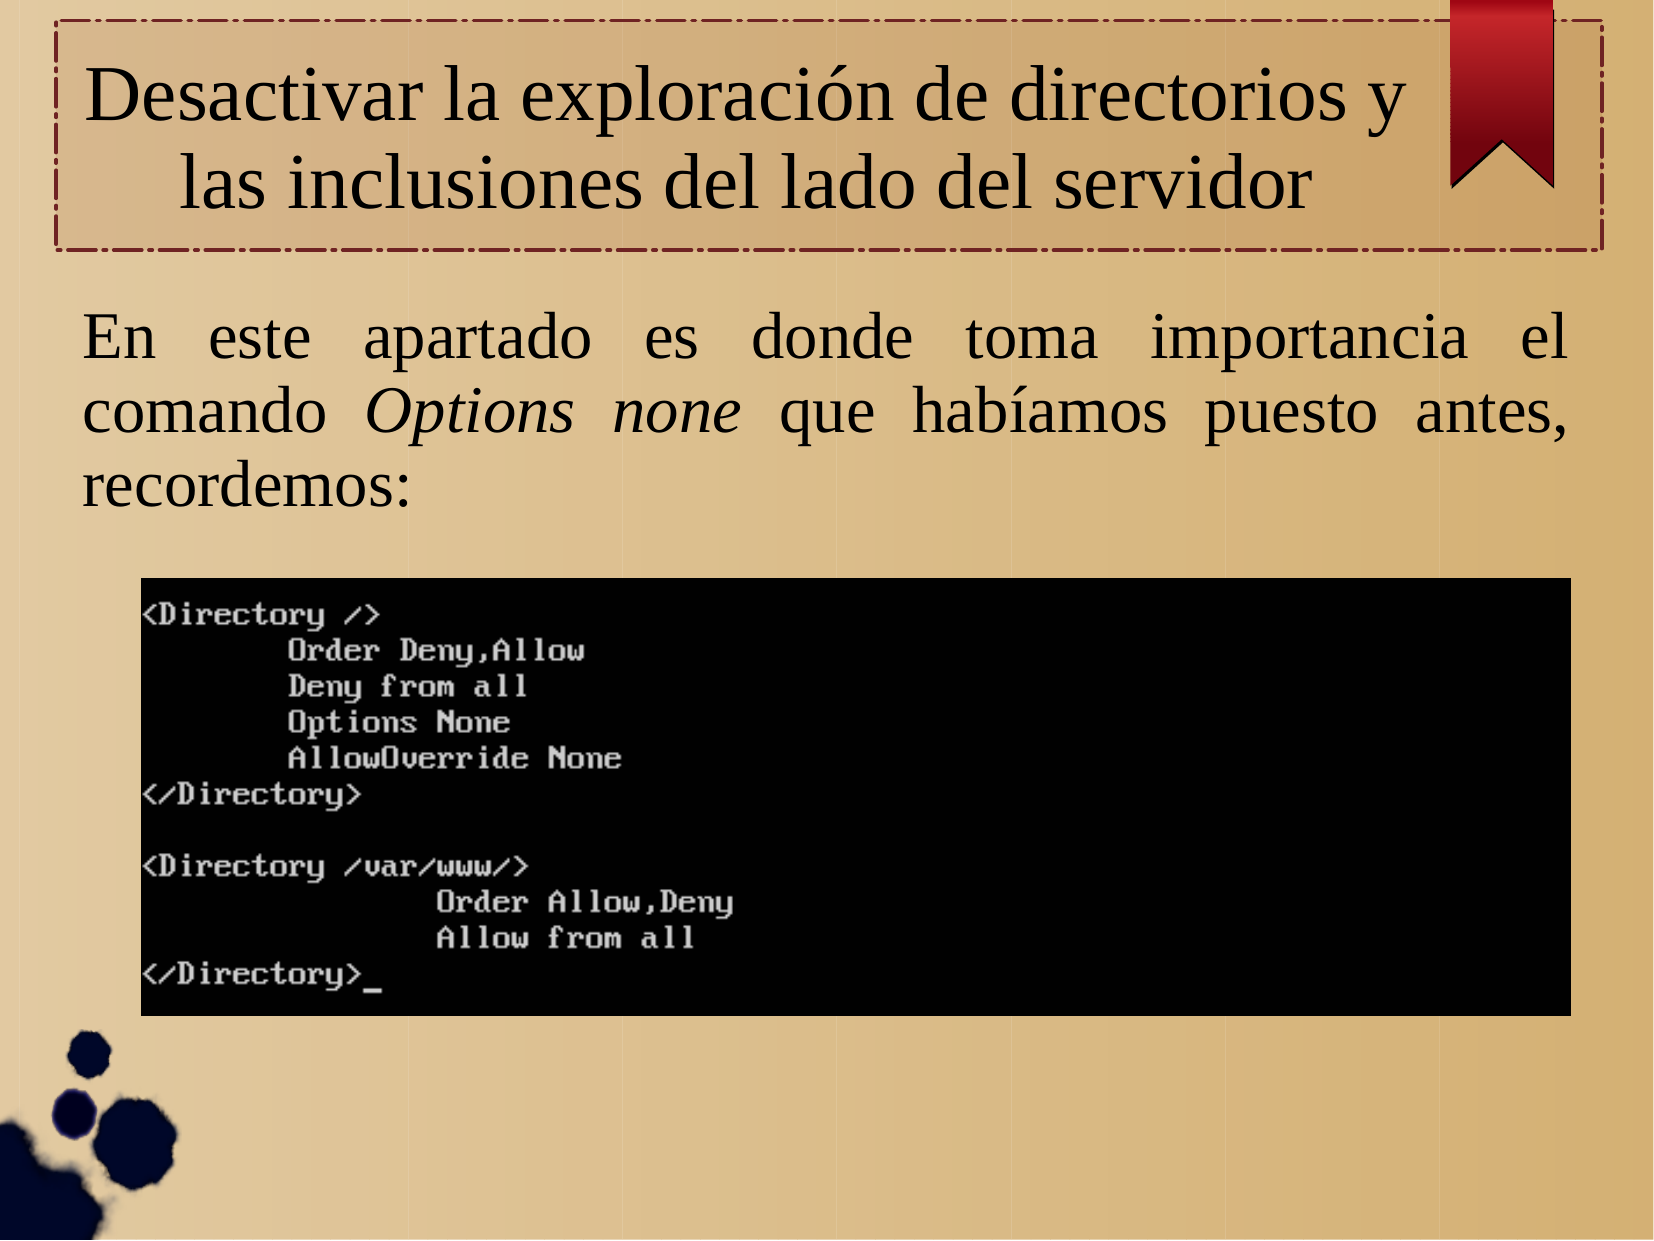

# Desactivar la exploración de directorios y las inclusiones del lado del servidor
En este apartado es donde toma importancia el comando Options none que habíamos puesto antes, recordemos: